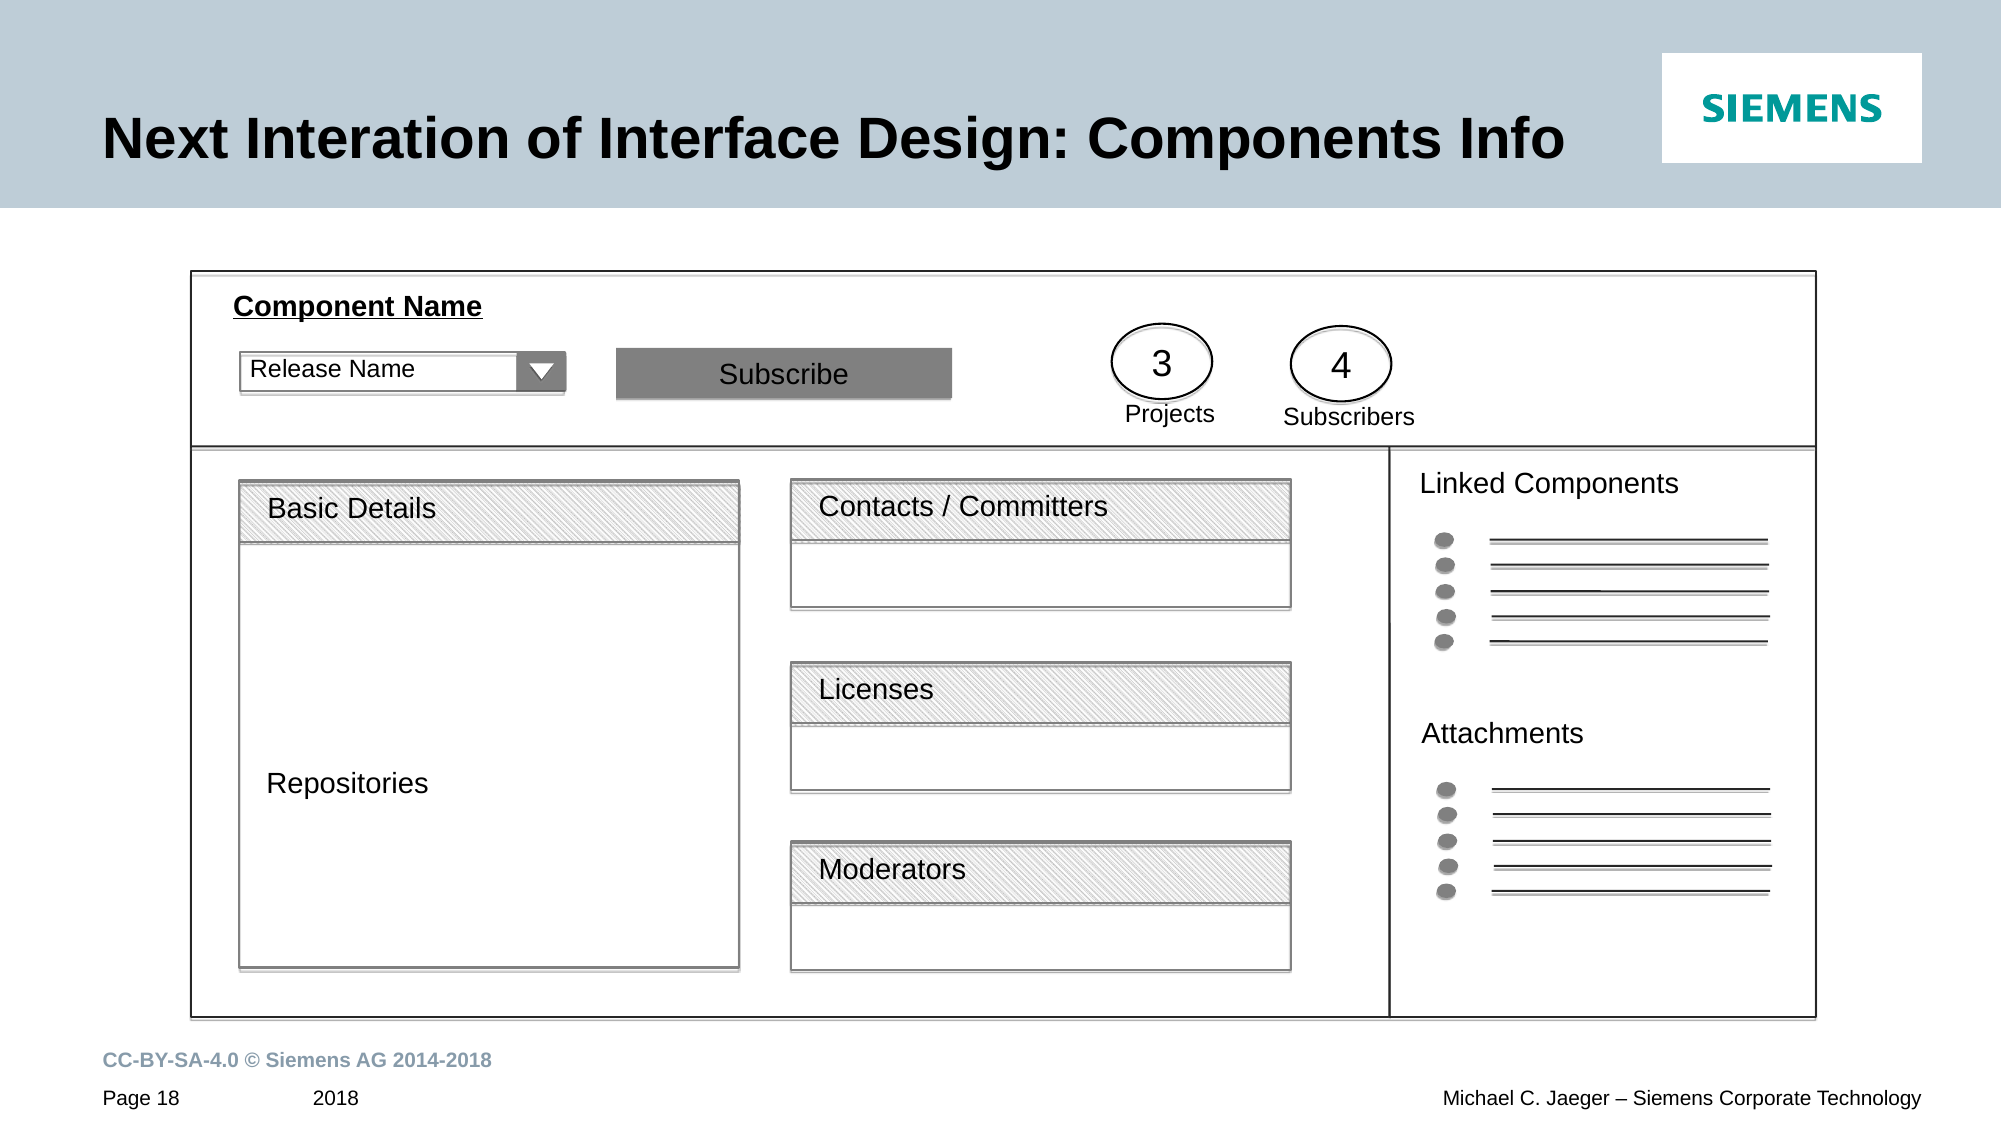

Next Interation of Interface Design: Components Info
Component Name
3
4
Release Name
Subscribe
Projects
Subscribers
Linked Components
Contacts / Committers
Basic Details
Licenses
Attachments
Repositories
Moderators